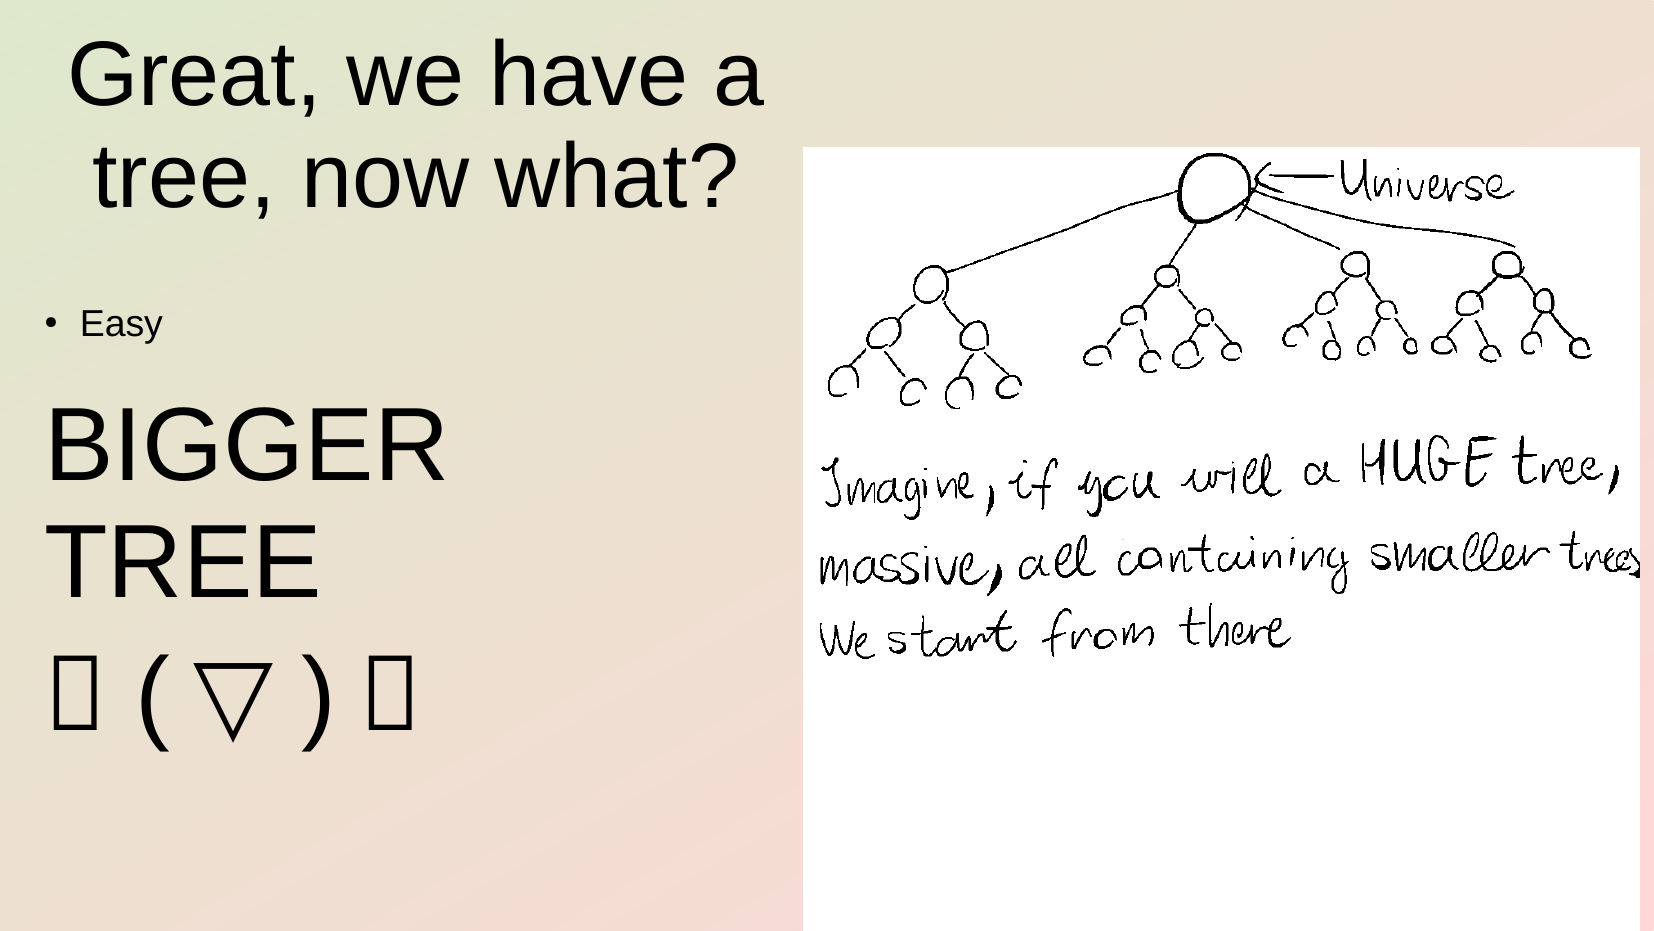

# Great, we have a tree, now what?
Easy
BIGGER TREE
＼(￣▽￣)／